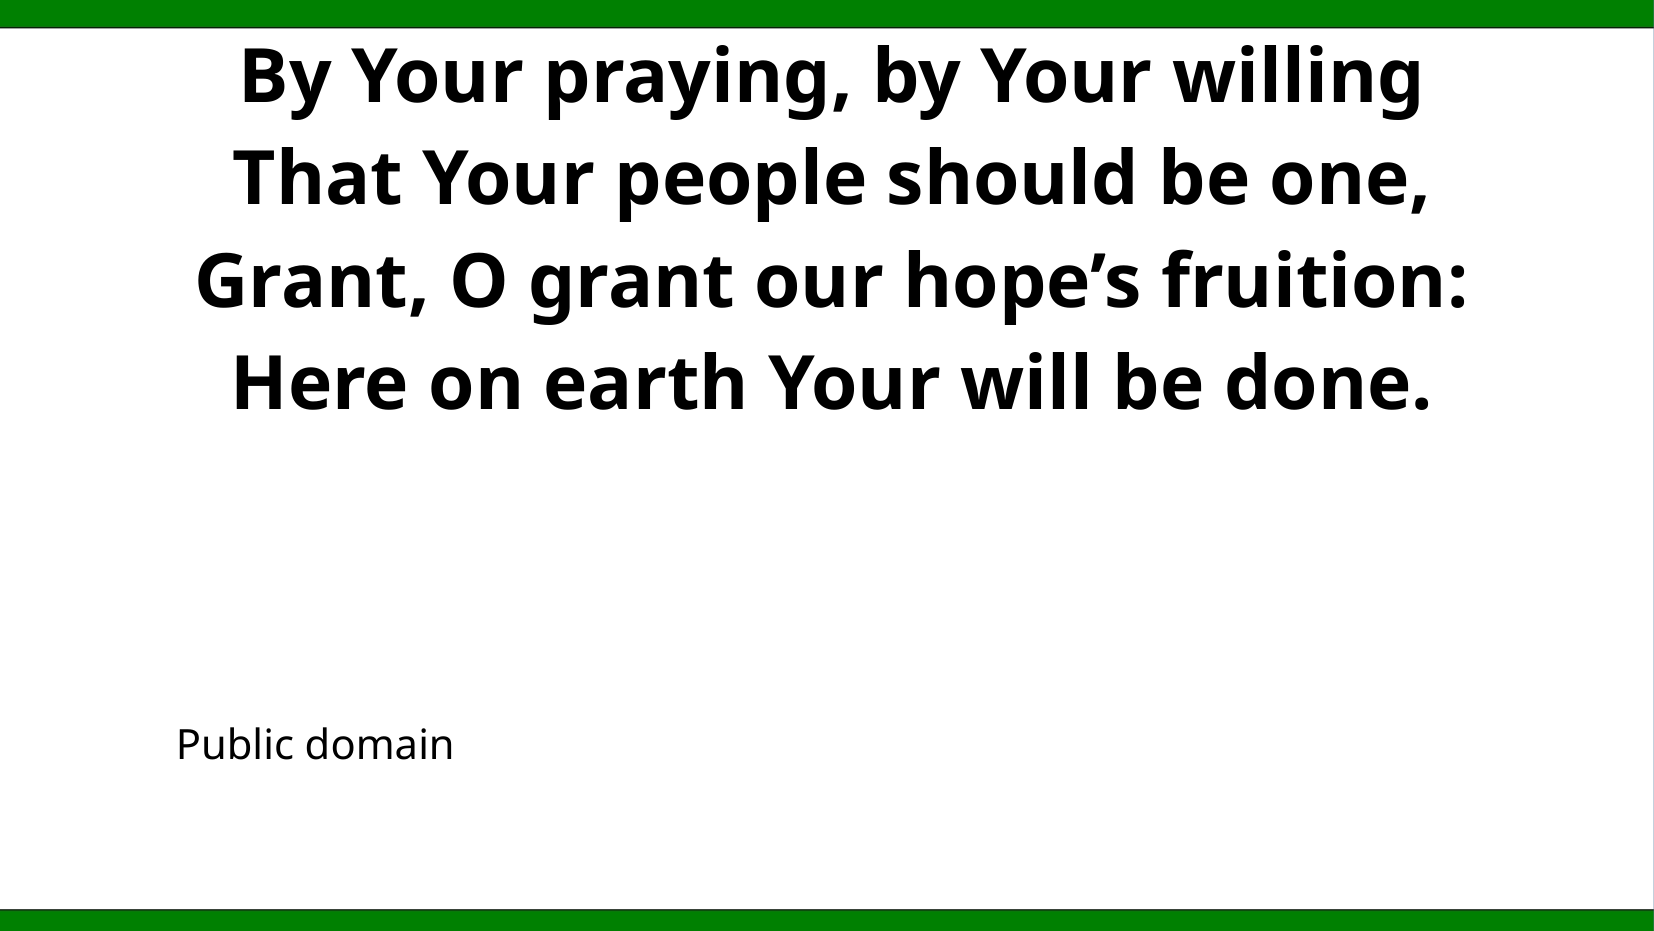

By Your praying, by Your willing
That Your people should be one,
Grant, O grant our hope’s fruition:
Here on earth Your will be done.
 Public domain